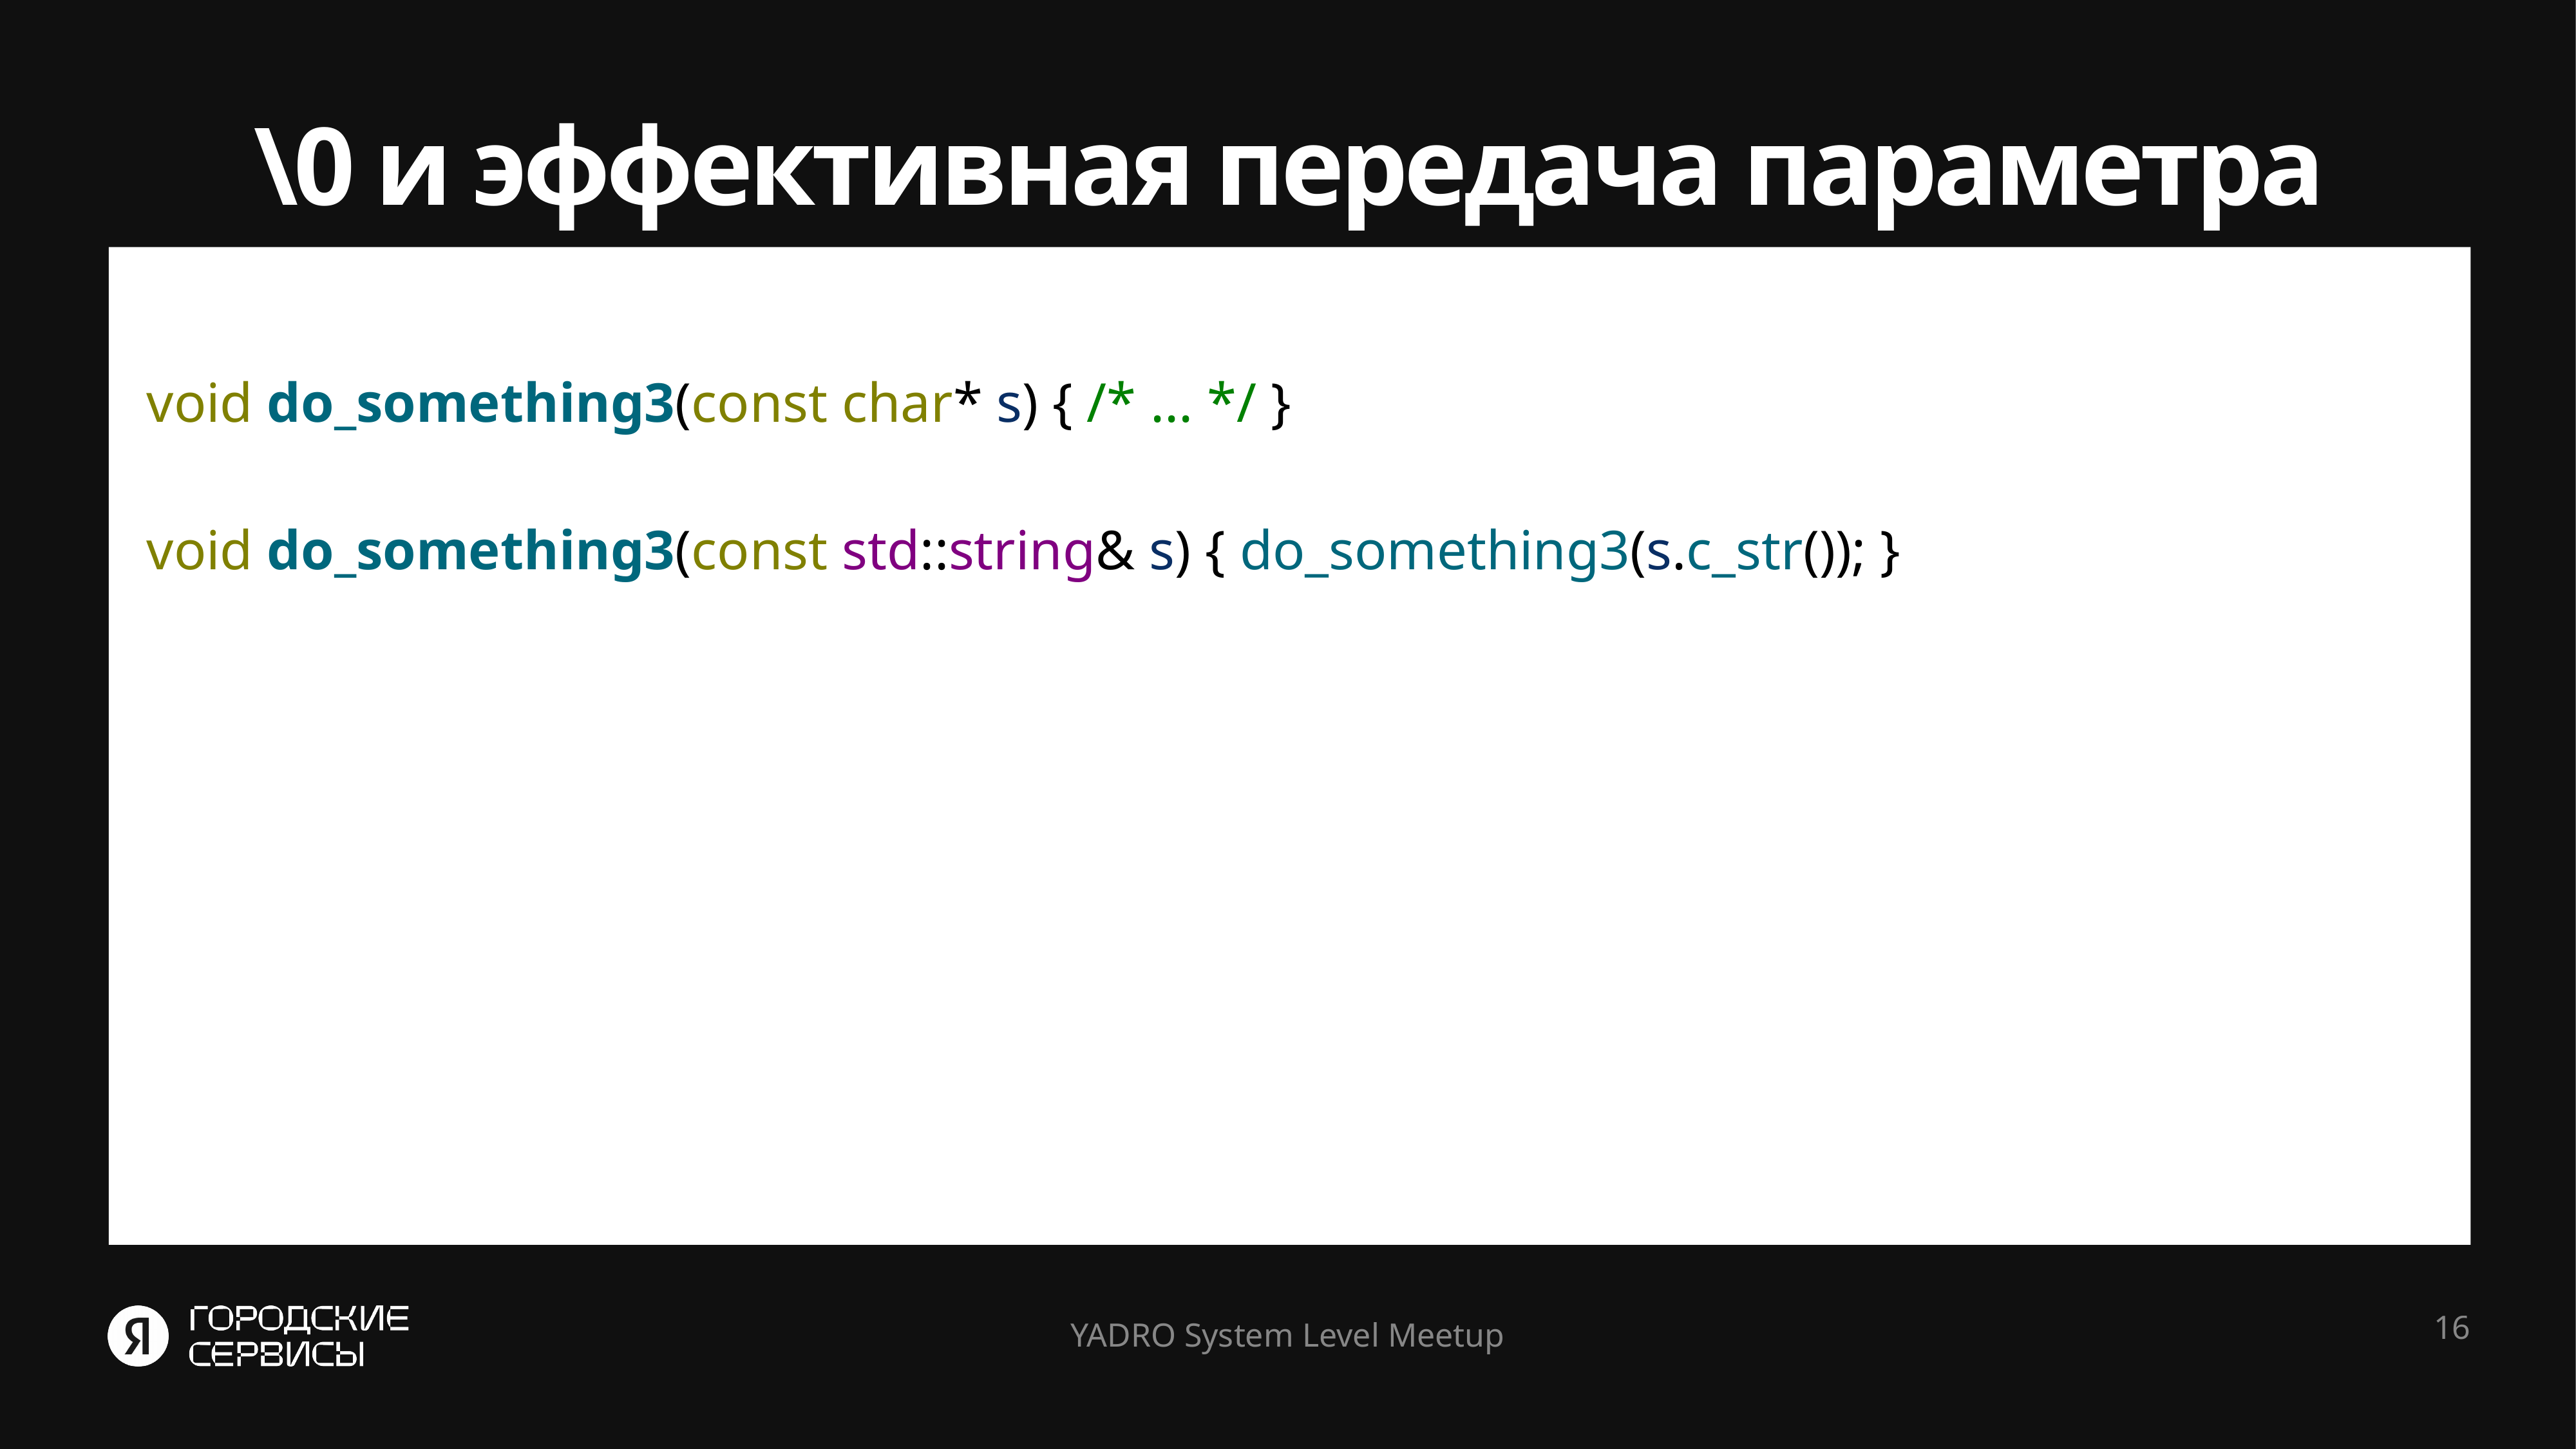

\0 и эффективная передача параметра
# void do_something3(const char* s) { /* ... */ }
void do_something3(const std::string& s) { do_something3(s.c_str()); }
YADRO System Level Meetup